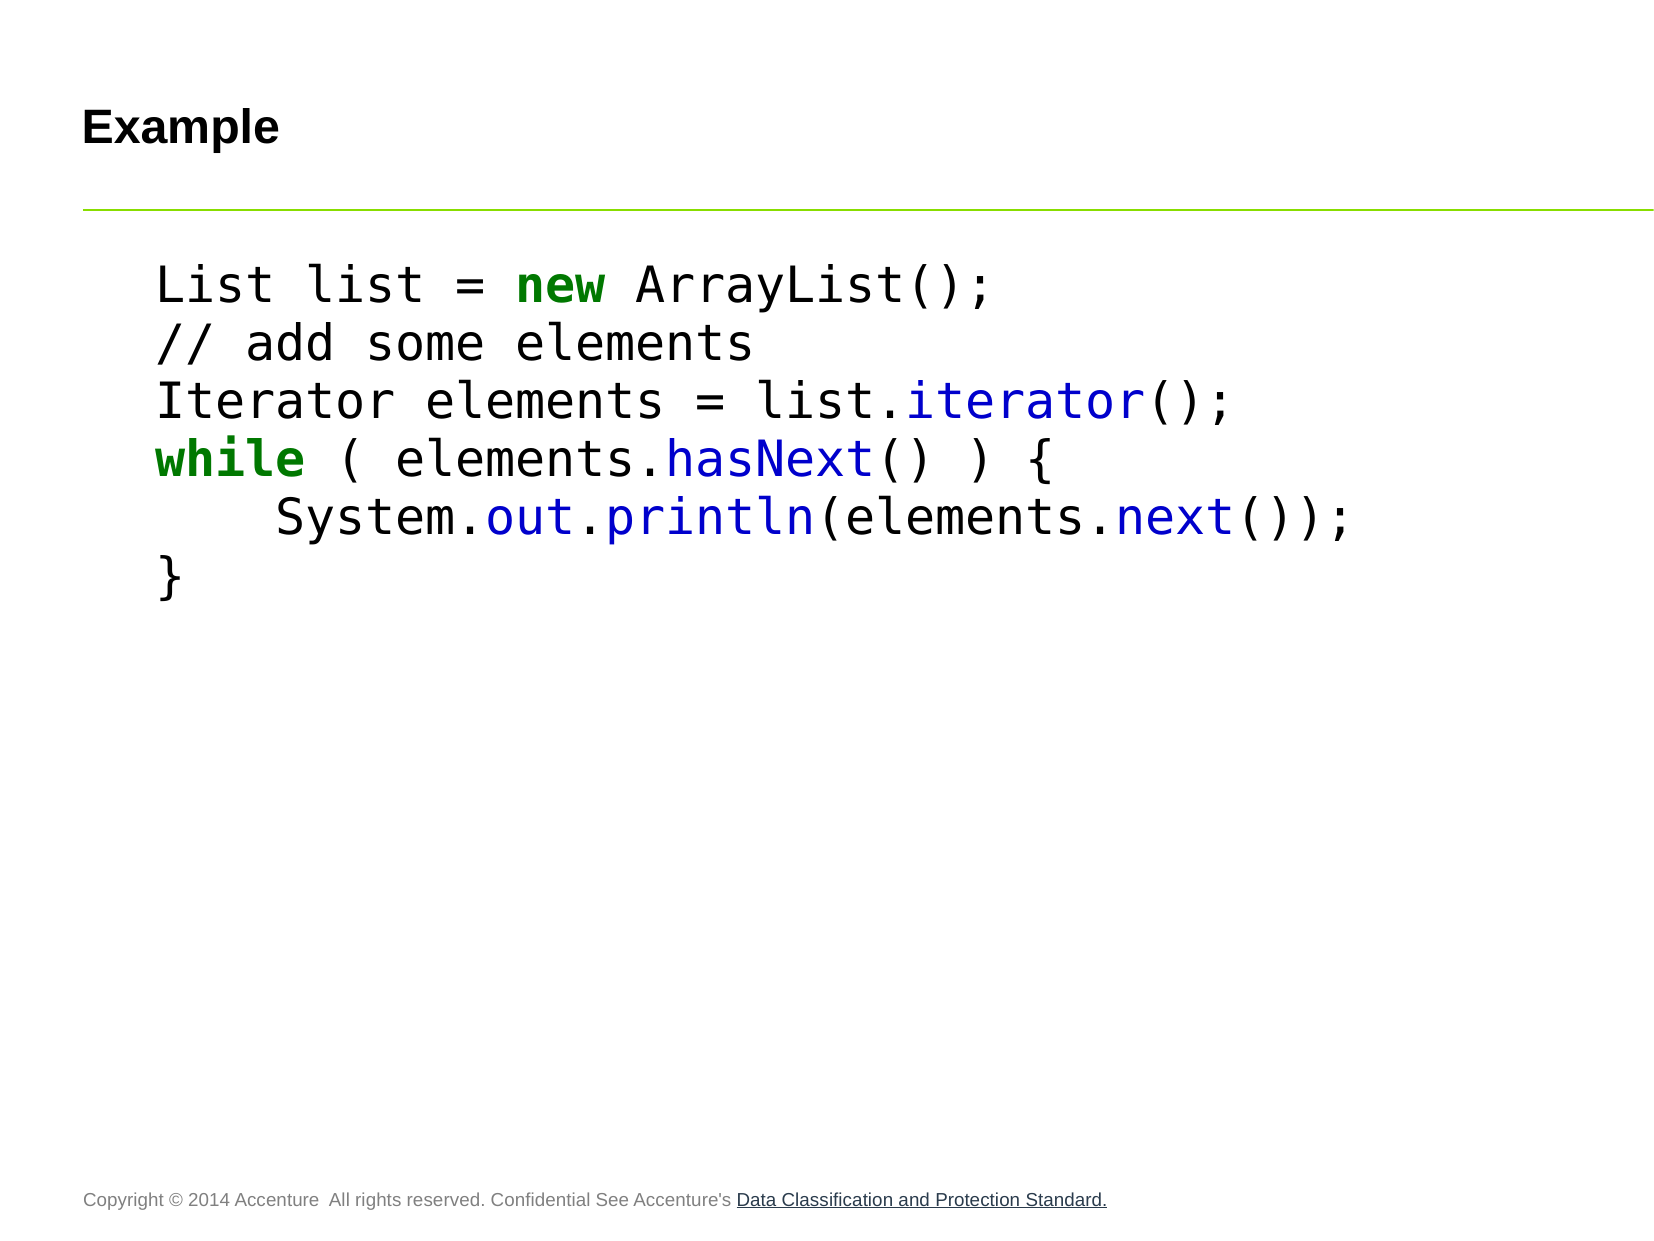

# Example
List list = new ArrayList();
// add some elements
Iterator elements = list.iterator();
while ( elements.hasNext() ) {
 System.out.println(elements.next());
}